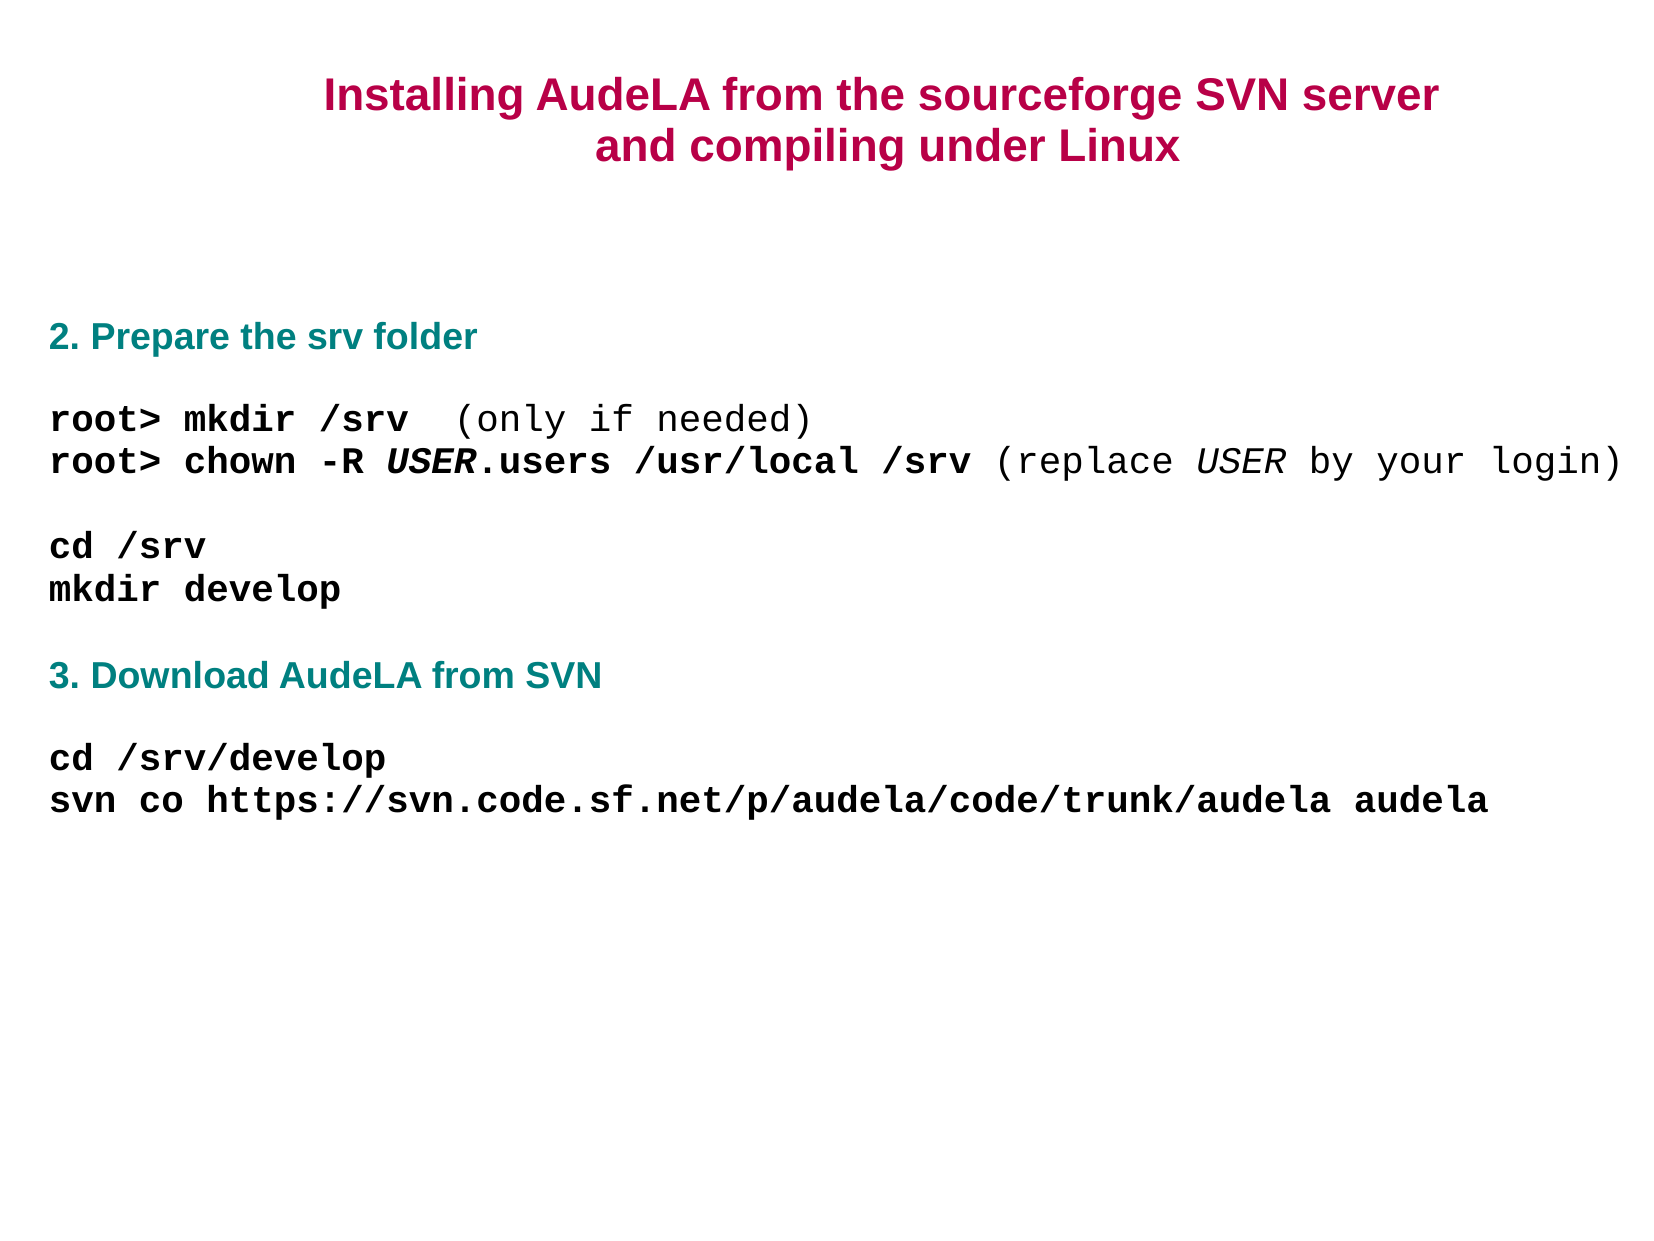

Installing AudeLA from the sourceforge SVN server
and compiling under Linux
2. Prepare the srv folder
root> mkdir /srv (only if needed)
root> chown -R USER.users /usr/local /srv (replace USER by your login)
cd /srv
mkdir develop
3. Download AudeLA from SVN
cd /srv/develop
svn co https://svn.code.sf.net/p/audela/code/trunk/audela audela